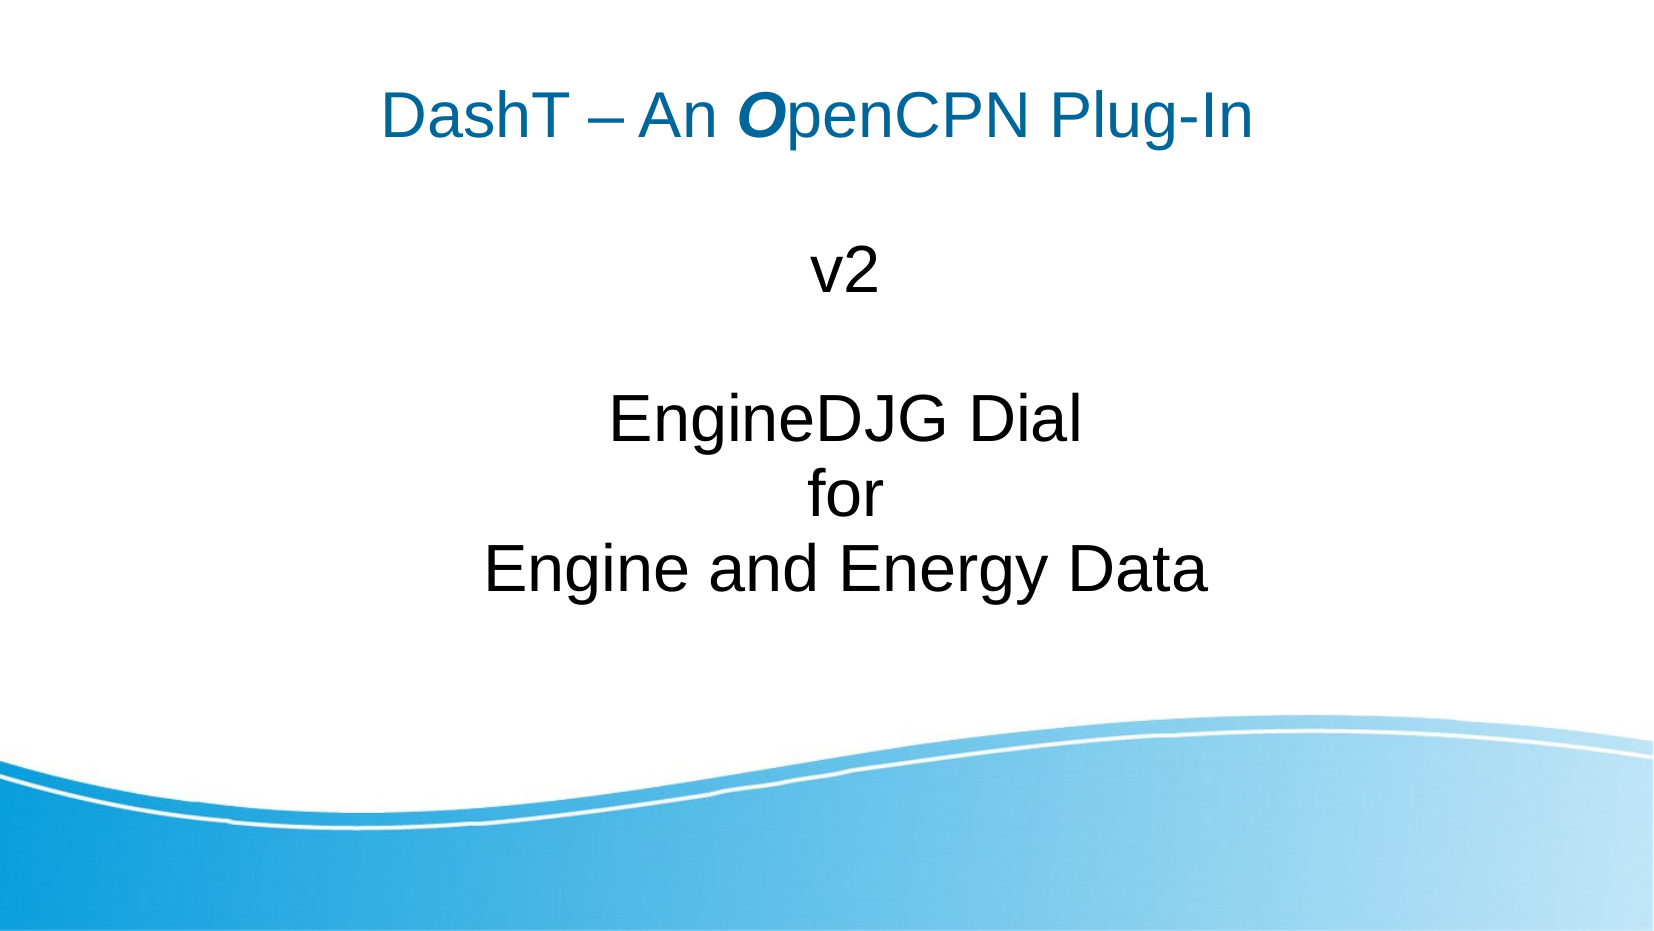

# DashT – An OpenCPN Plug-In
v2
EngineDJG Dial
for
Engine and Energy Data